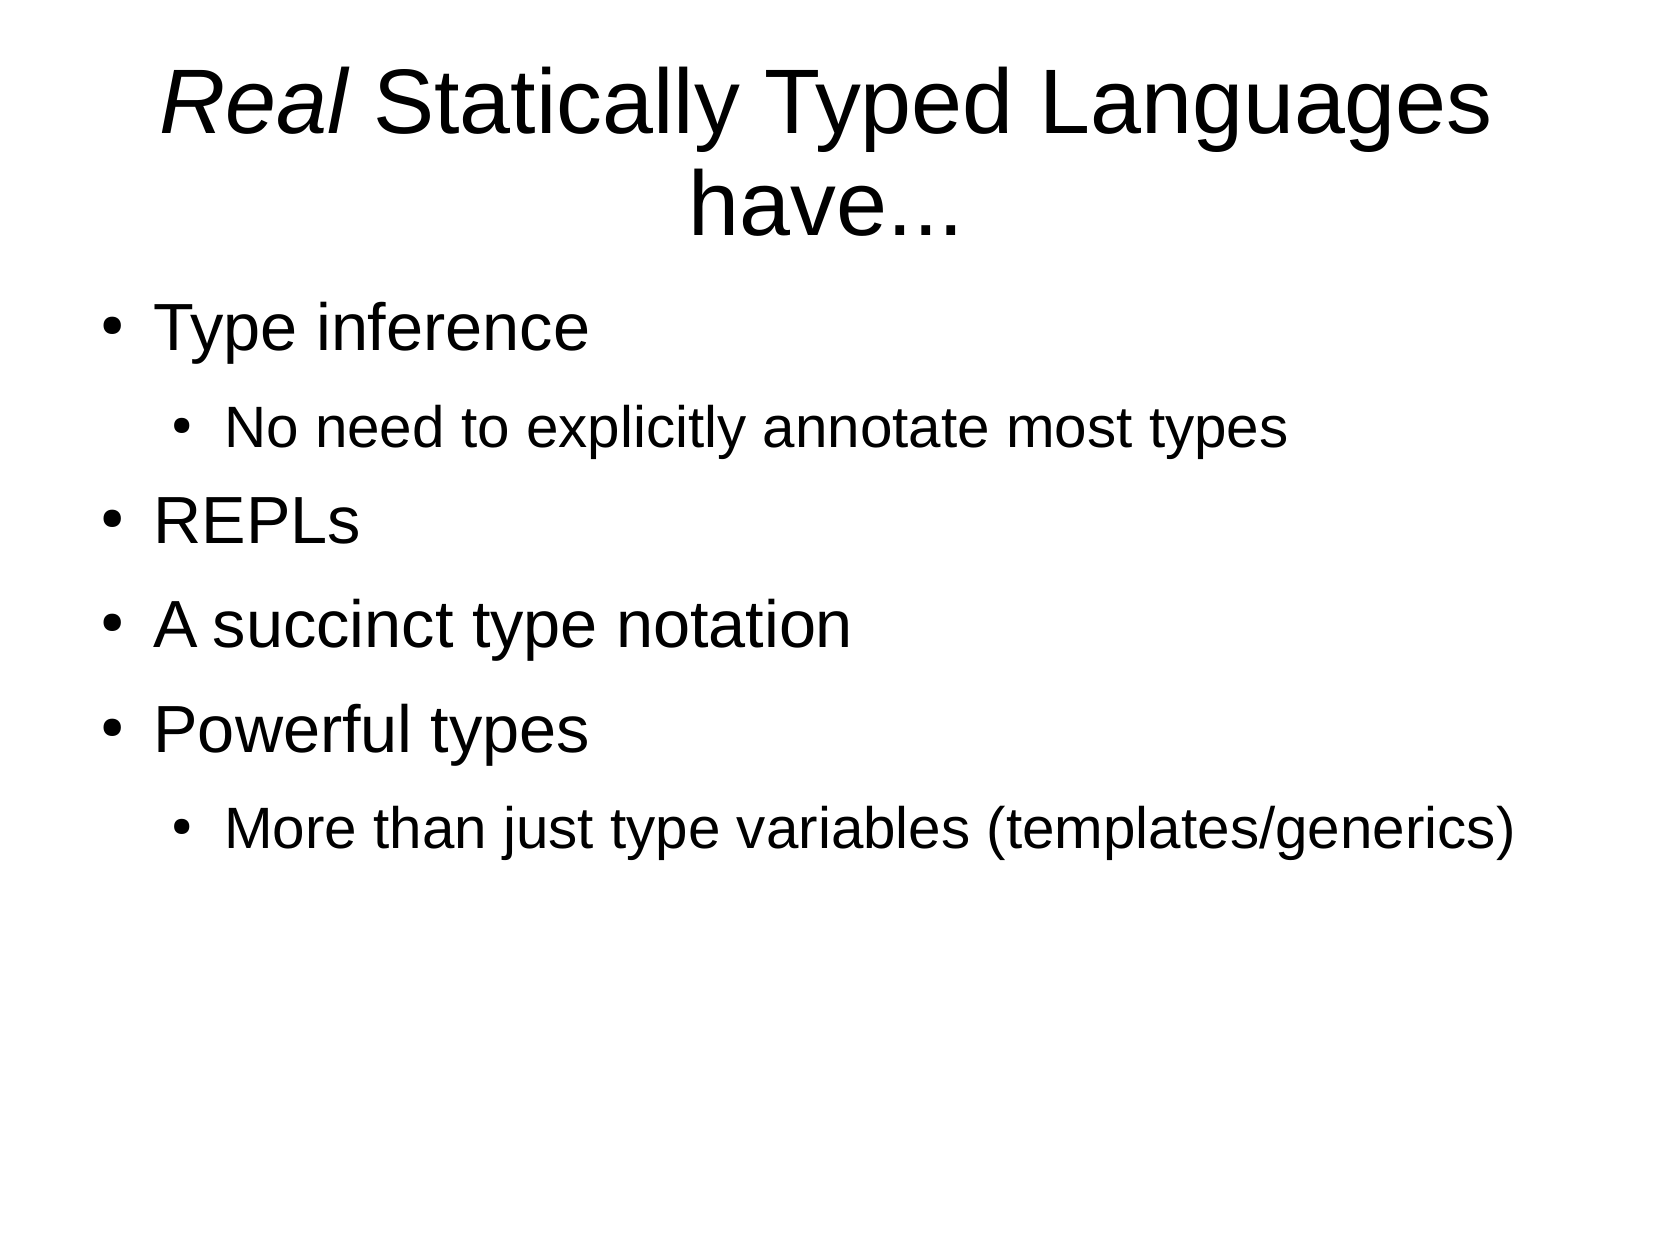

# Real Statically Typed Languages have...
Type inference
No need to explicitly annotate most types
REPLs
A succinct type notation
Powerful types
More than just type variables (templates/generics)